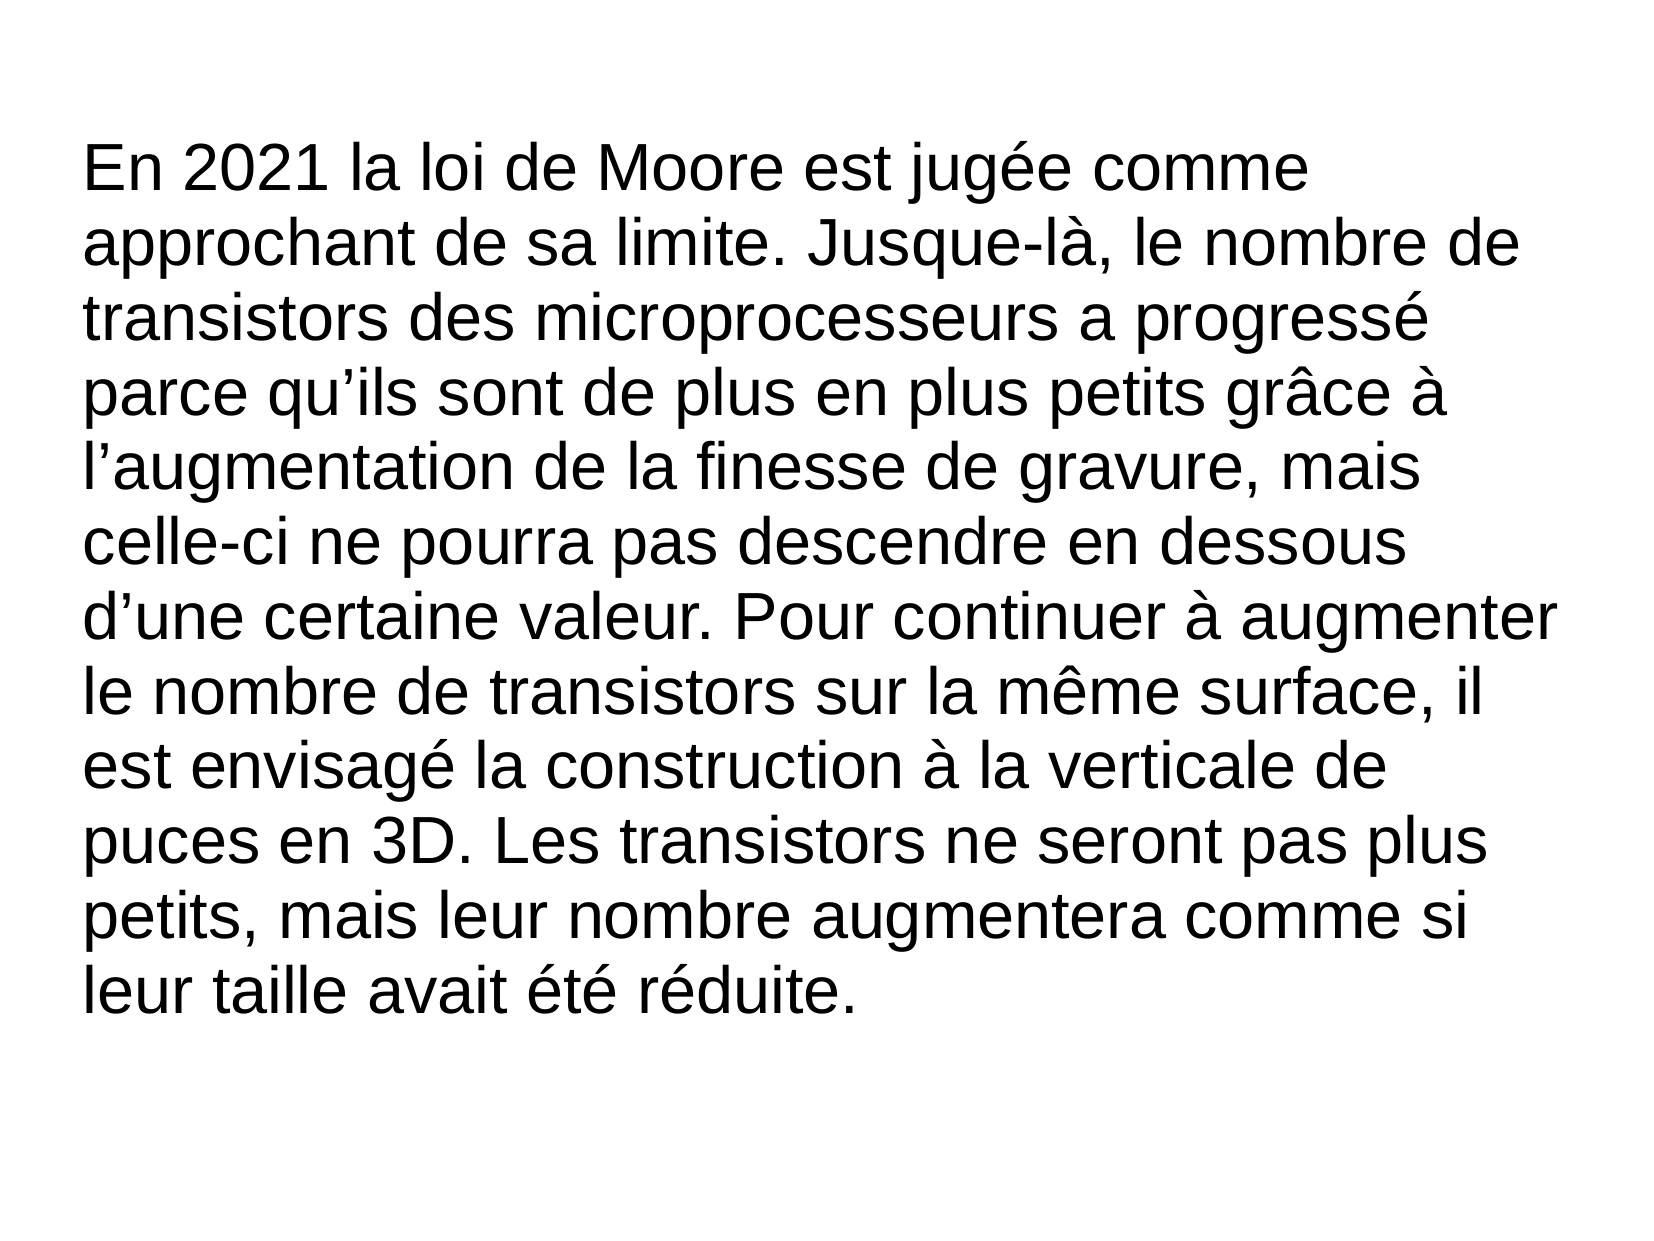

# En 2021 la loi de Moore est jugée comme approchant de sa limite. Jusque-là, le nombre de transistors des microprocesseurs a progressé parce qu’ils sont de plus en plus petits grâce à l’augmentation de la finesse de gravure, mais celle-ci ne pourra pas descendre en dessous d’une certaine valeur. Pour continuer à augmenter le nombre de transistors sur la même surface, il est envisagé la construction à la verticale de puces en 3D. Les transistors ne seront pas plus petits, mais leur nombre augmentera comme si leur taille avait été réduite.